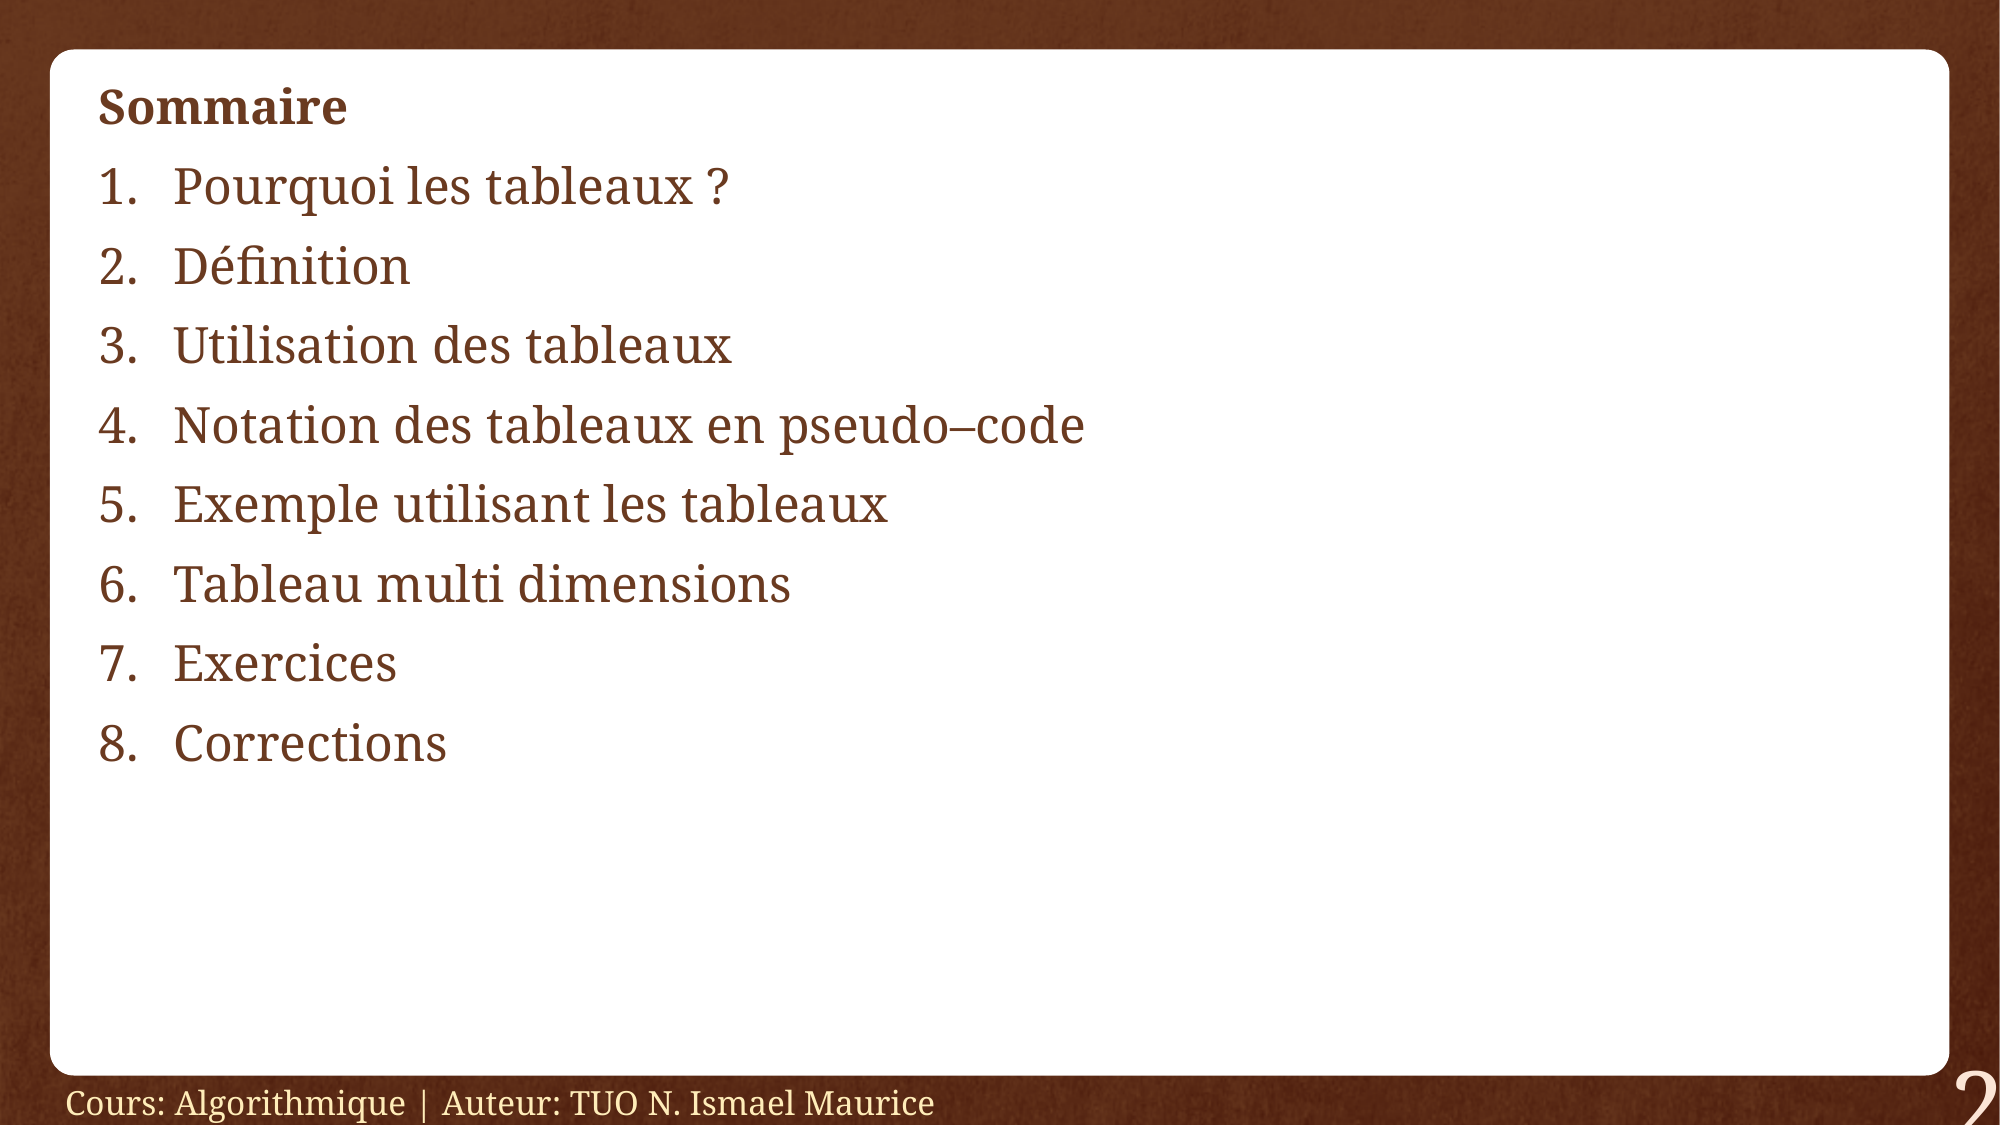

# Sommaire
Pourquoi les tableaux ?
Définition
Utilisation des tableaux
Notation des tableaux en pseudo–code
Exemple utilisant les tableaux
Tableau multi dimensions
Exercices
Corrections
2
Cours: Algorithmique | Auteur: TUO N. Ismael Maurice